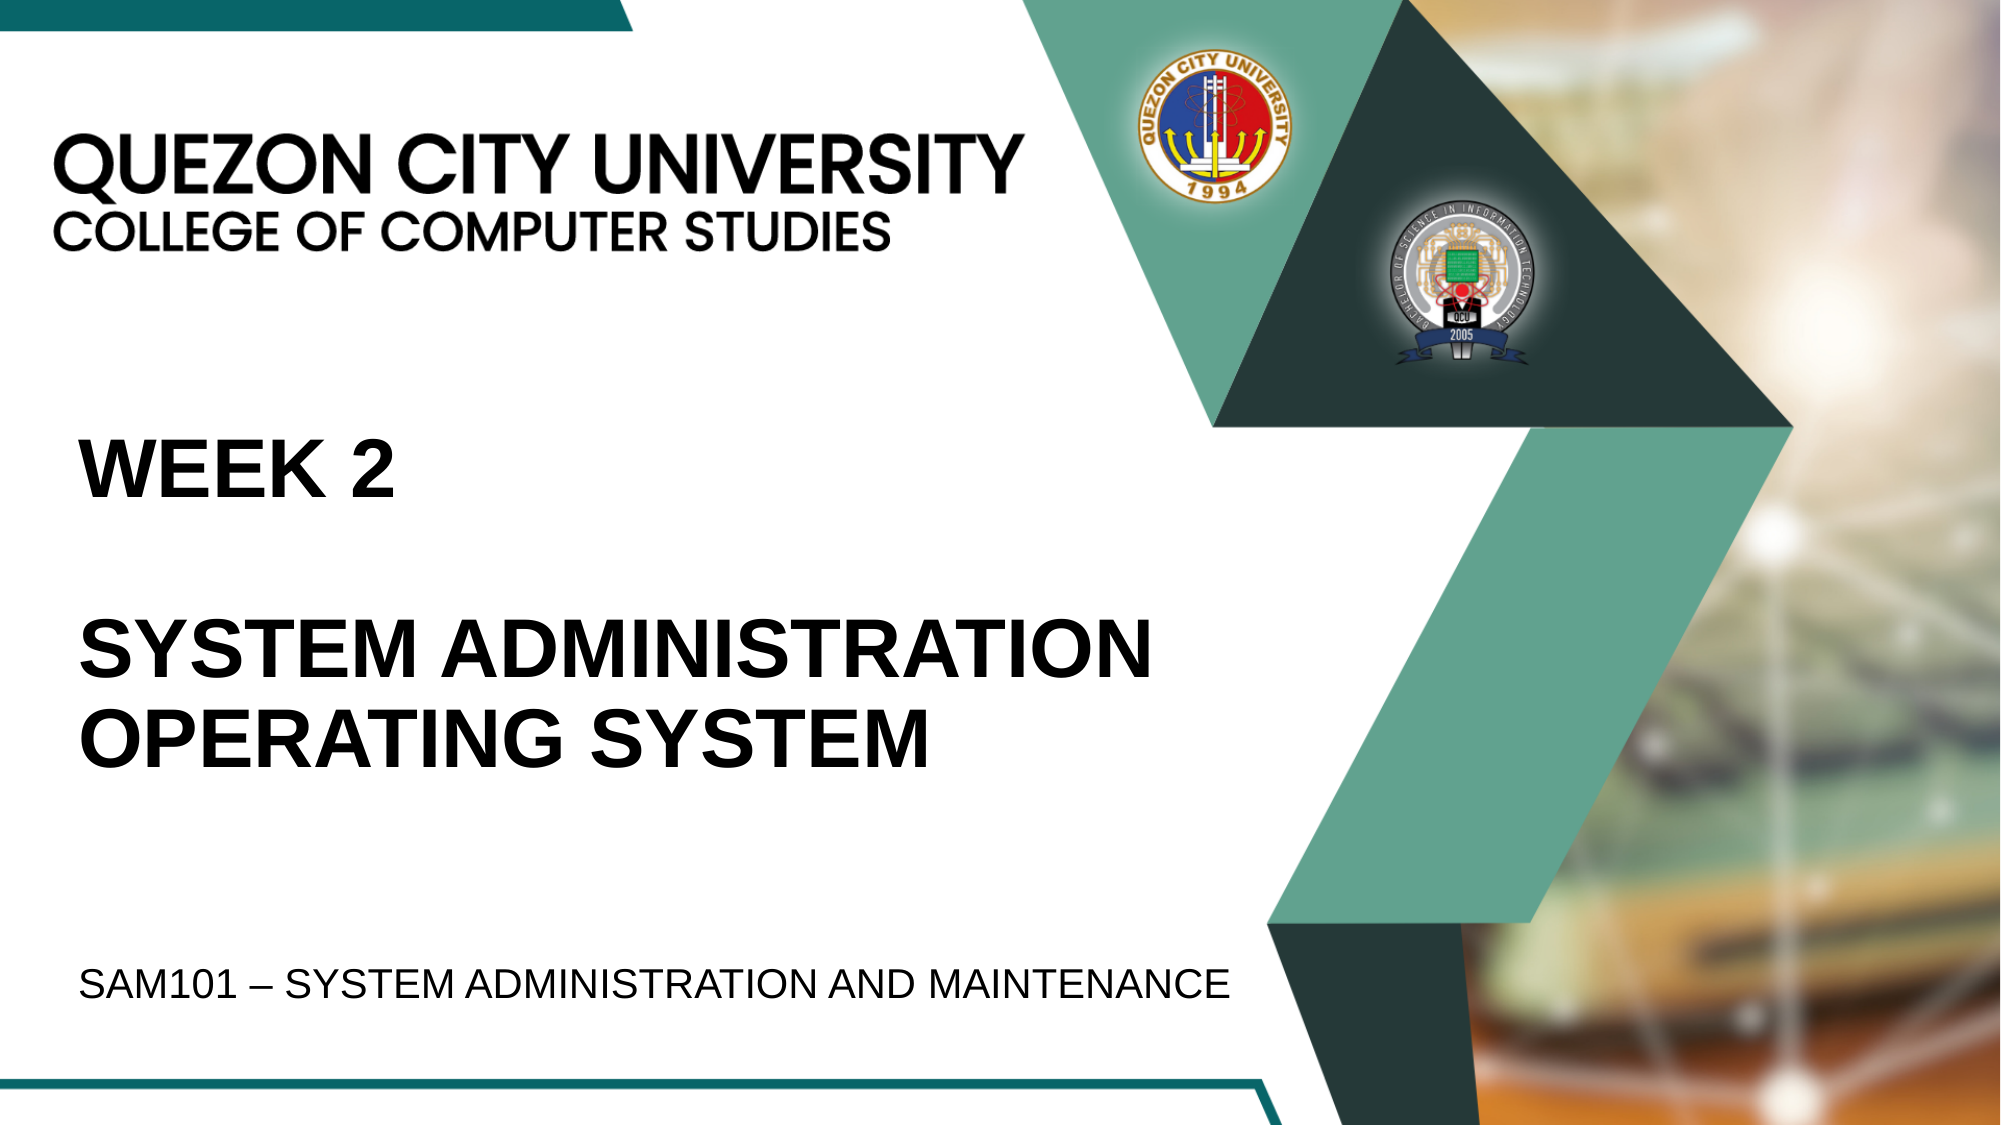

WEEK 2
SYSTEM ADMINISTRATION
OPERATING SYSTEM
SAM101 – SYSTEM ADMINISTRATION AND MAINTENANCE